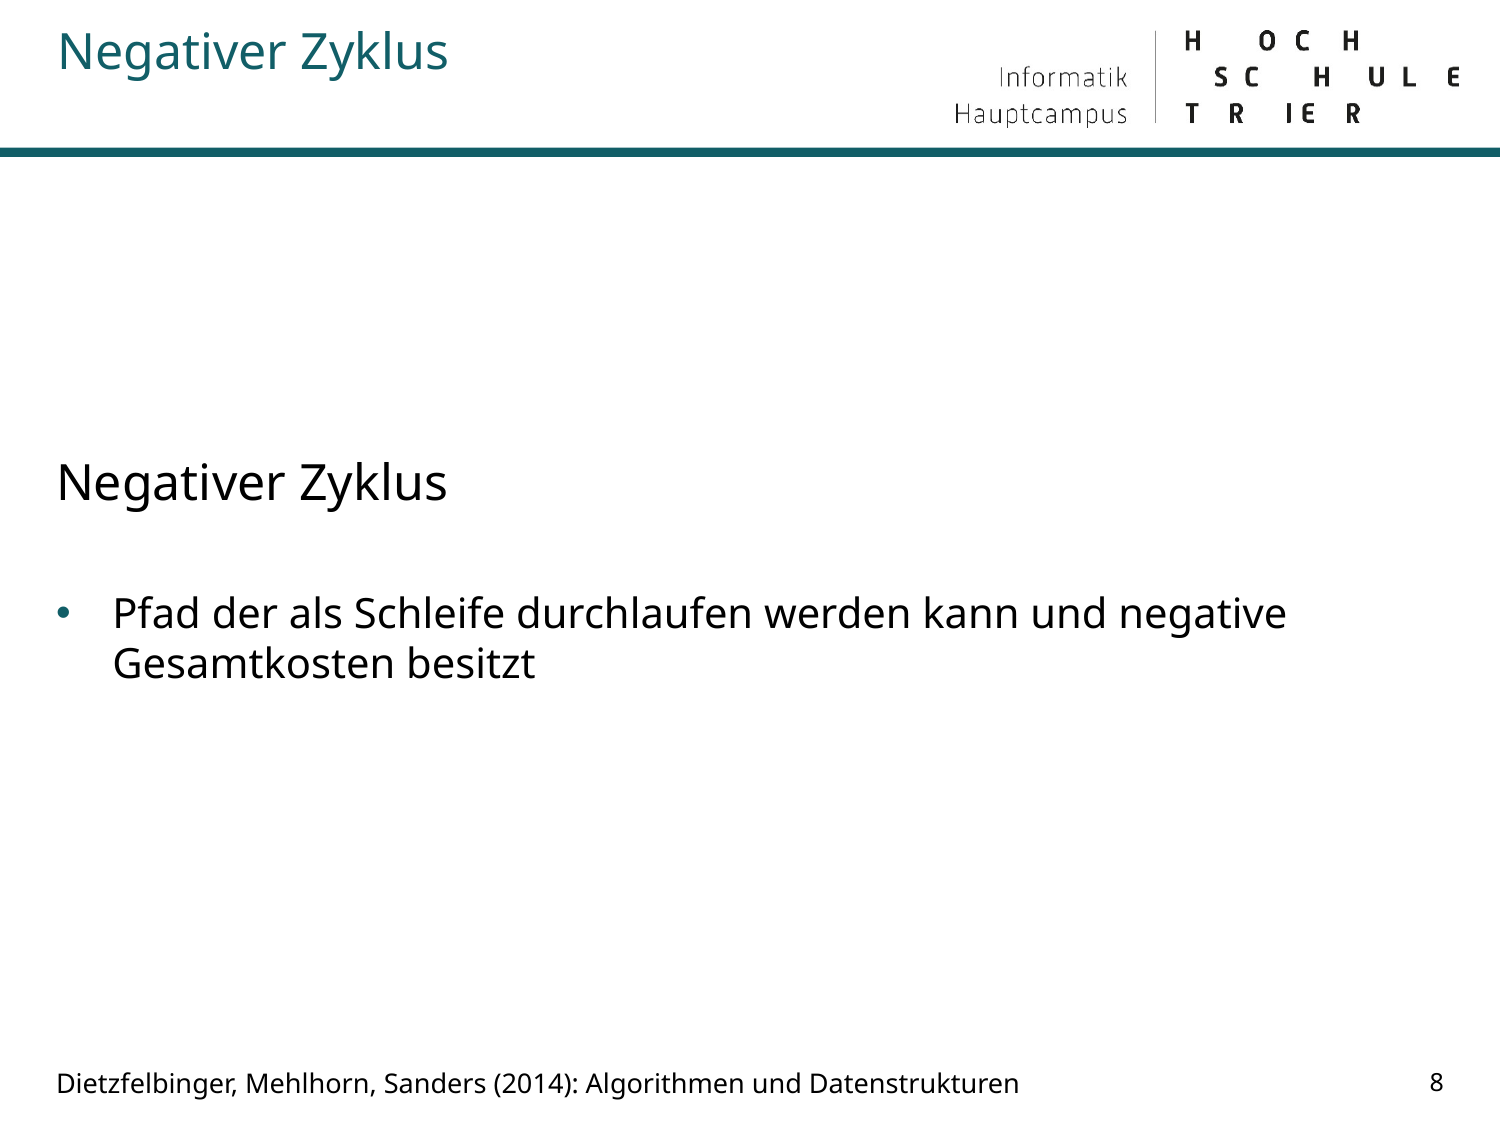

Negativer Zyklus
# Negativer Zyklus
Pfad der als Schleife durchlaufen werden kann und negative Gesamtkosten besitzt
Dietzfelbinger, Mehlhorn, Sanders (2014): Algorithmen und Datenstrukturen